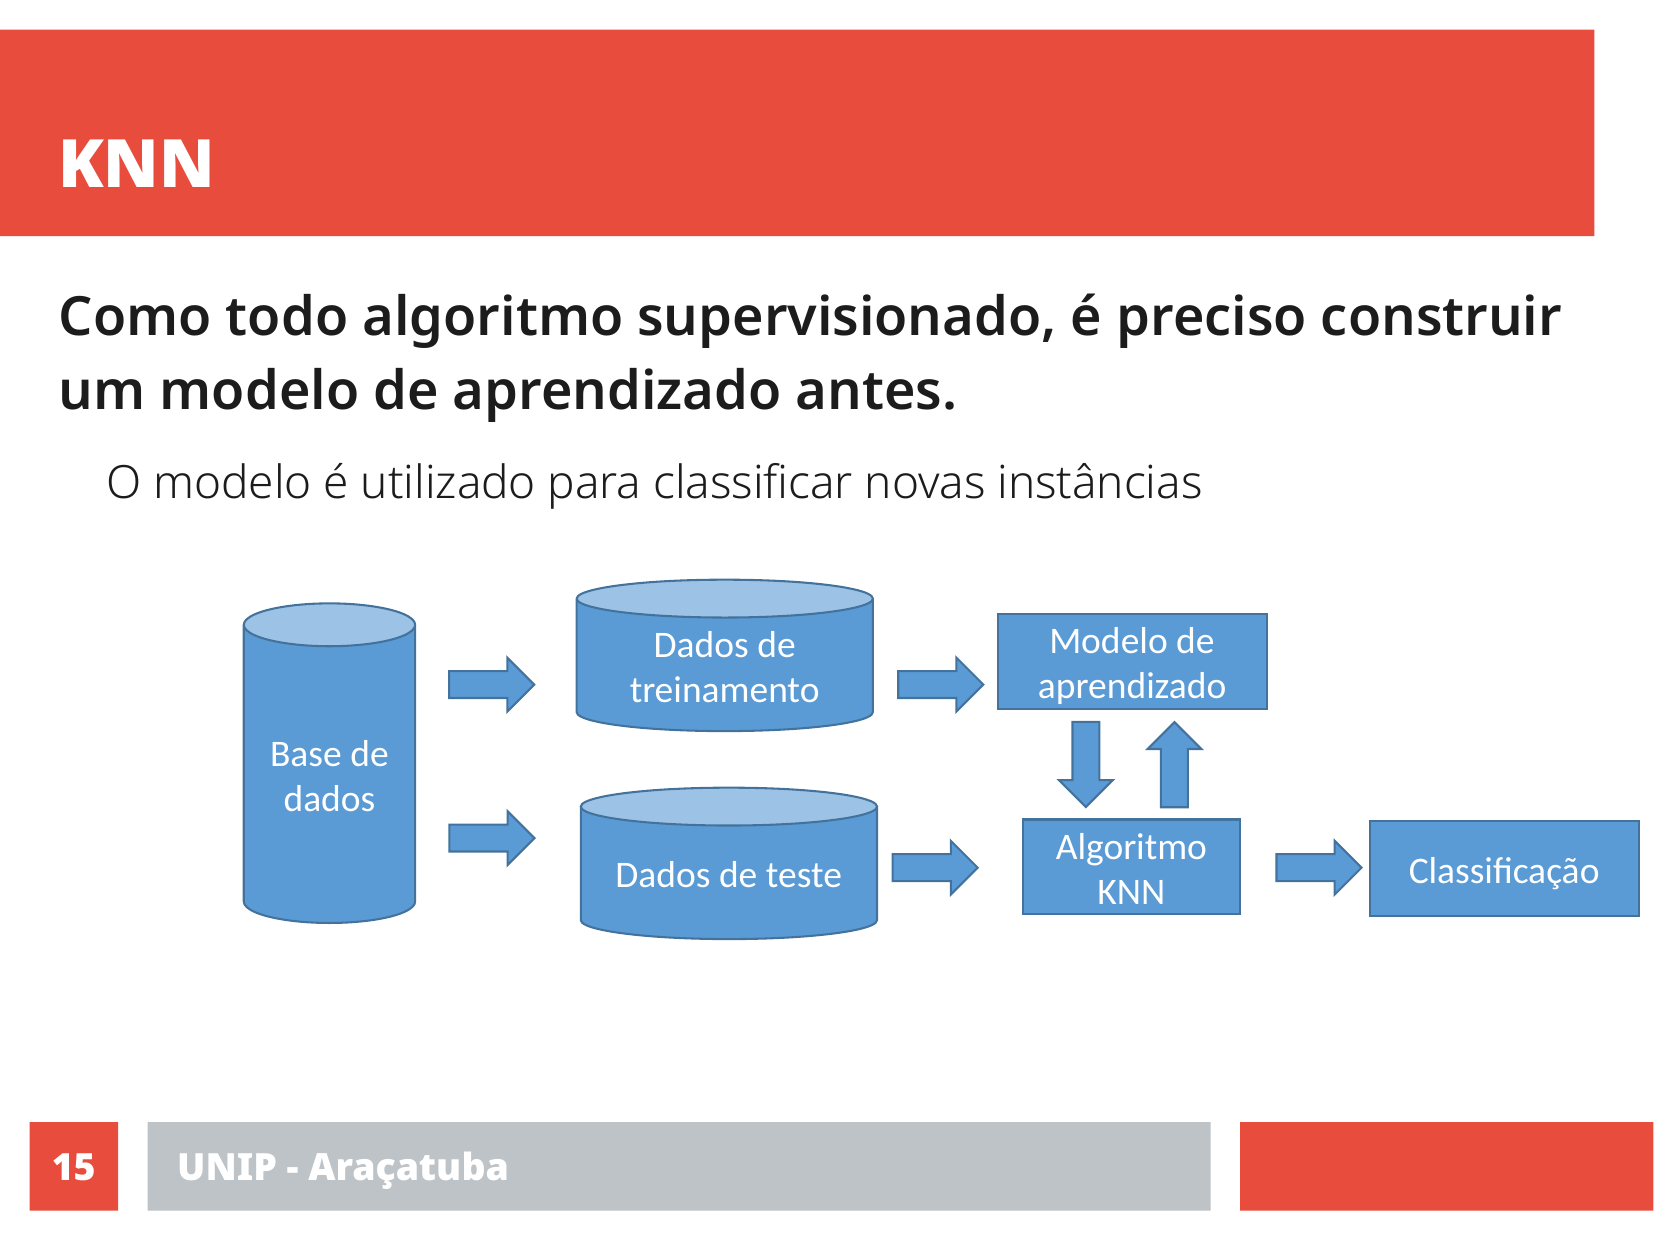

KNN
# Como todo algoritmo supervisionado, é preciso construir um modelo de aprendizado antes.
O modelo é utilizado para classificar novas instâncias
Dados de treinamento
Base de dados
Modelo de aprendizado
Dados de teste
Algoritmo KNN
Classificação
15
UNIP - Araçatuba